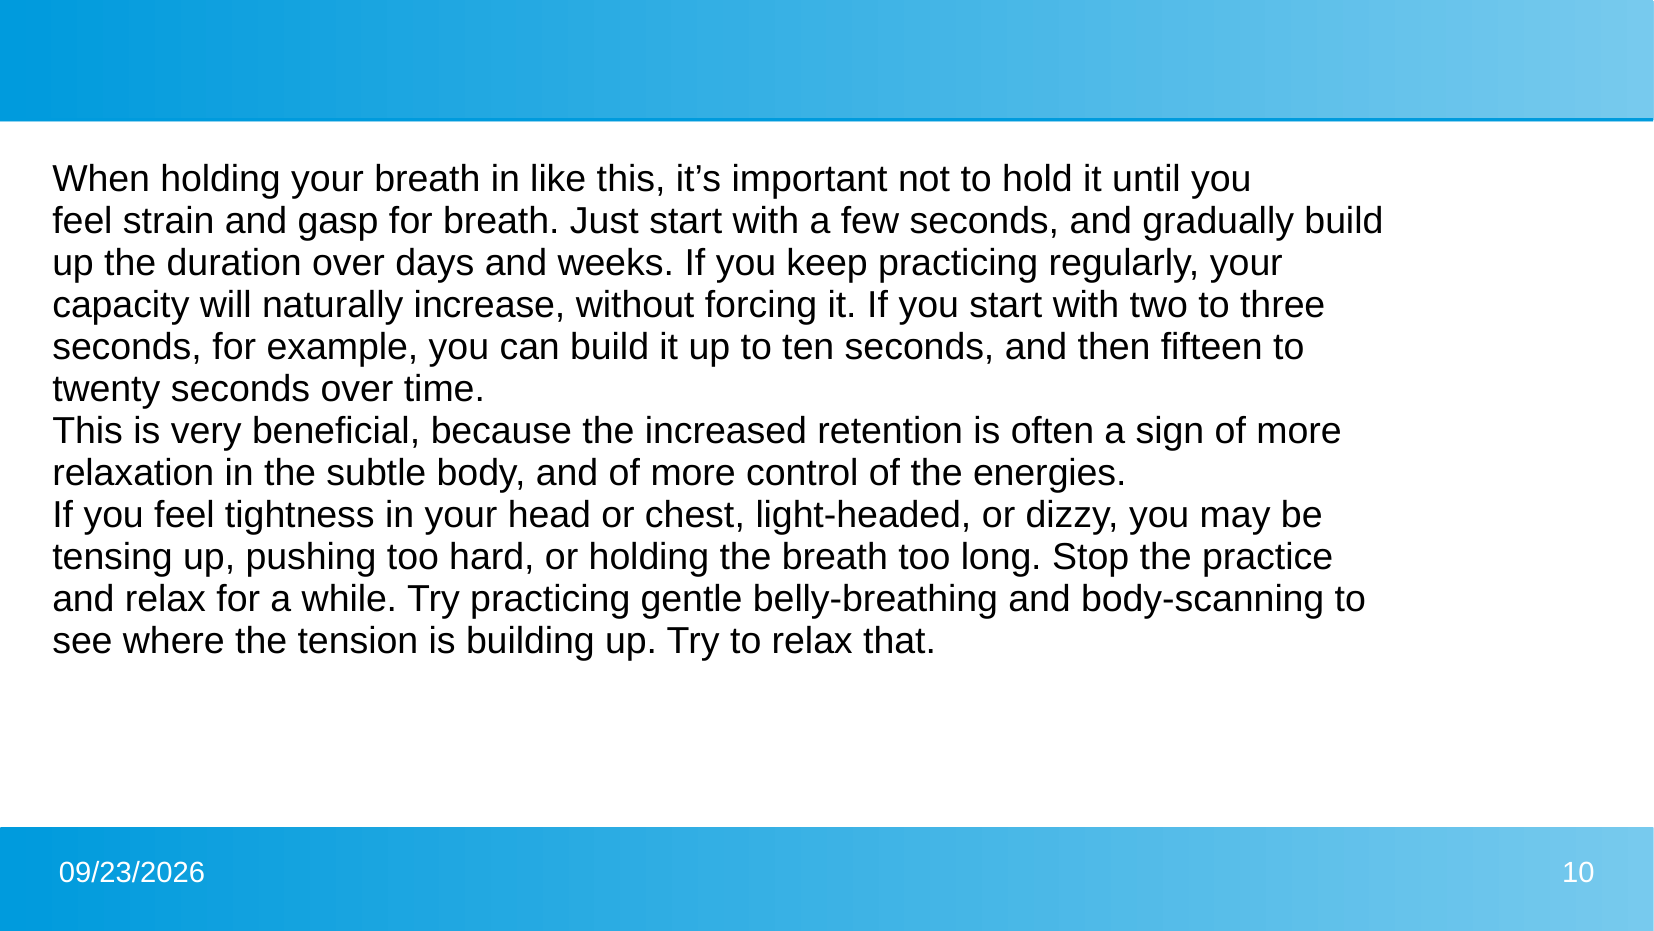

#
When holding your breath in like this, it’s important not to hold it until you
feel strain and gasp for breath. Just start with a few seconds, and gradually build
up the duration over days and weeks. If you keep practicing regularly, your
capacity will naturally increase, without forcing it. If you start with two to three
seconds, for example, you can build it up to ten seconds, and then fifteen to
twenty seconds over time.
This is very beneficial, because the increased retention is often a sign of more
relaxation in the subtle body, and of more control of the energies.
If you feel tightness in your head or chest, light-headed, or dizzy, you may be
tensing up, pushing too hard, or holding the breath too long. Stop the practice
and relax for a while. Try practicing gentle belly-breathing and body-scanning to
see where the tension is building up. Try to relax that.
10